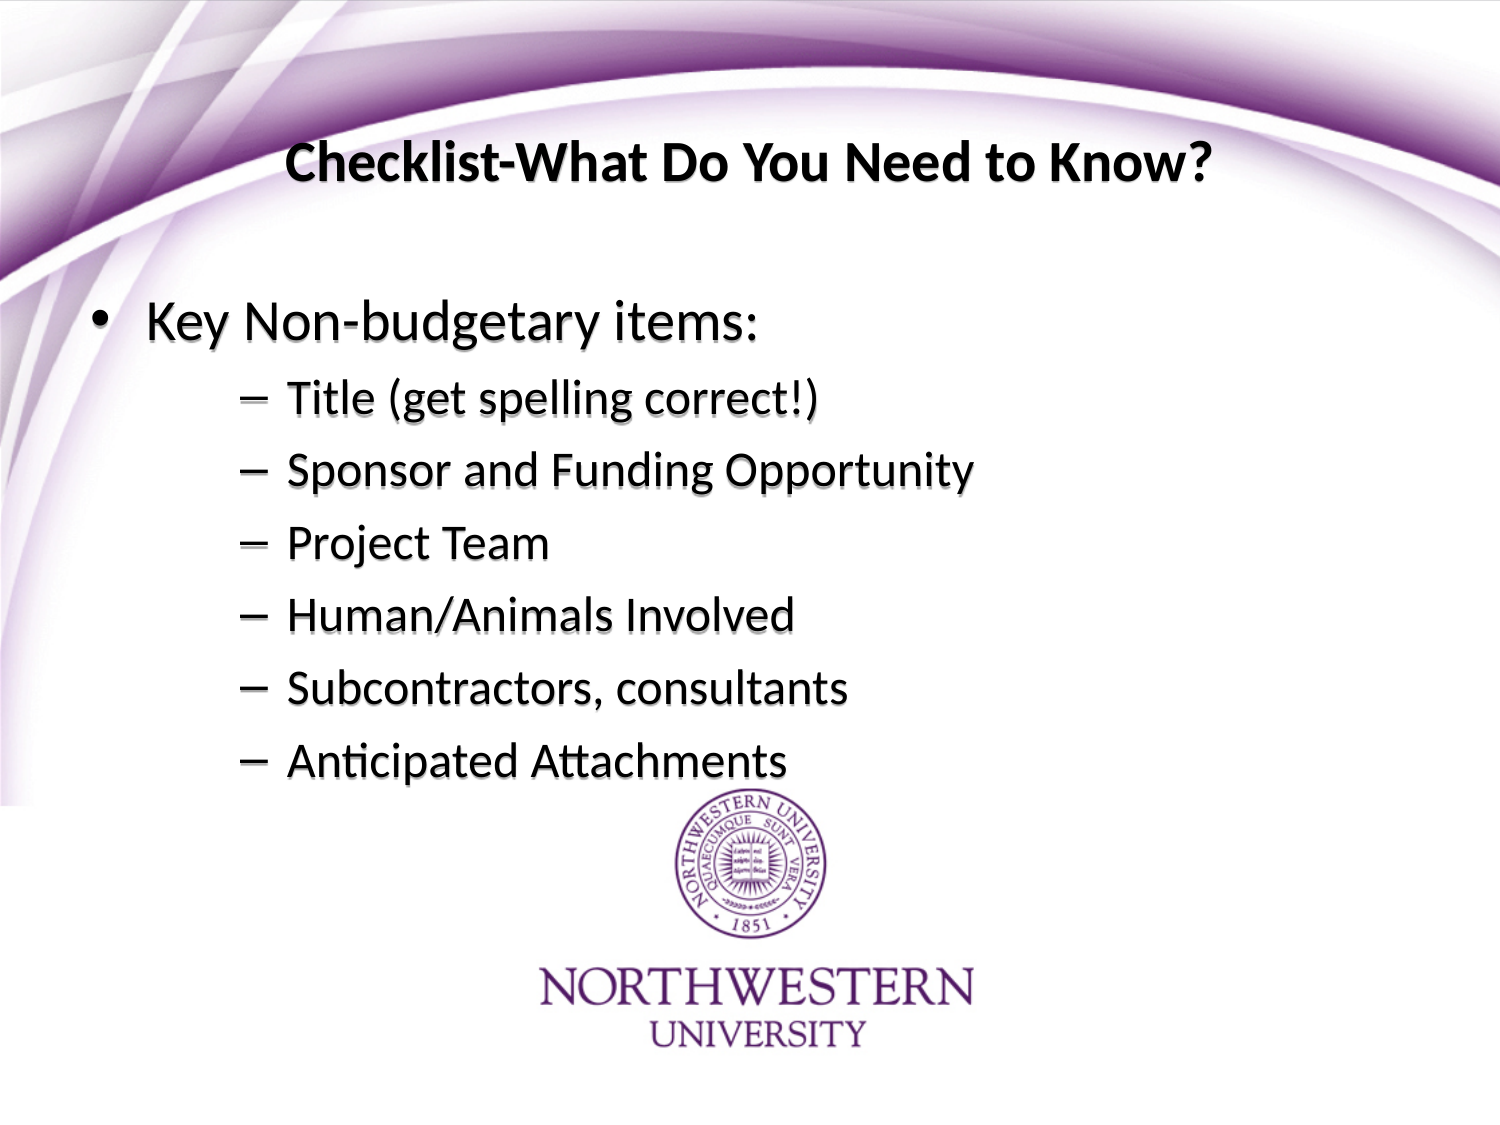

# Checklist-What Do You Need to Know?
Key Non-budgetary items:
Title (get spelling correct!)
Sponsor and Funding Opportunity
Project Team
Human/Animals Involved
Subcontractors, consultants
Anticipated Attachments